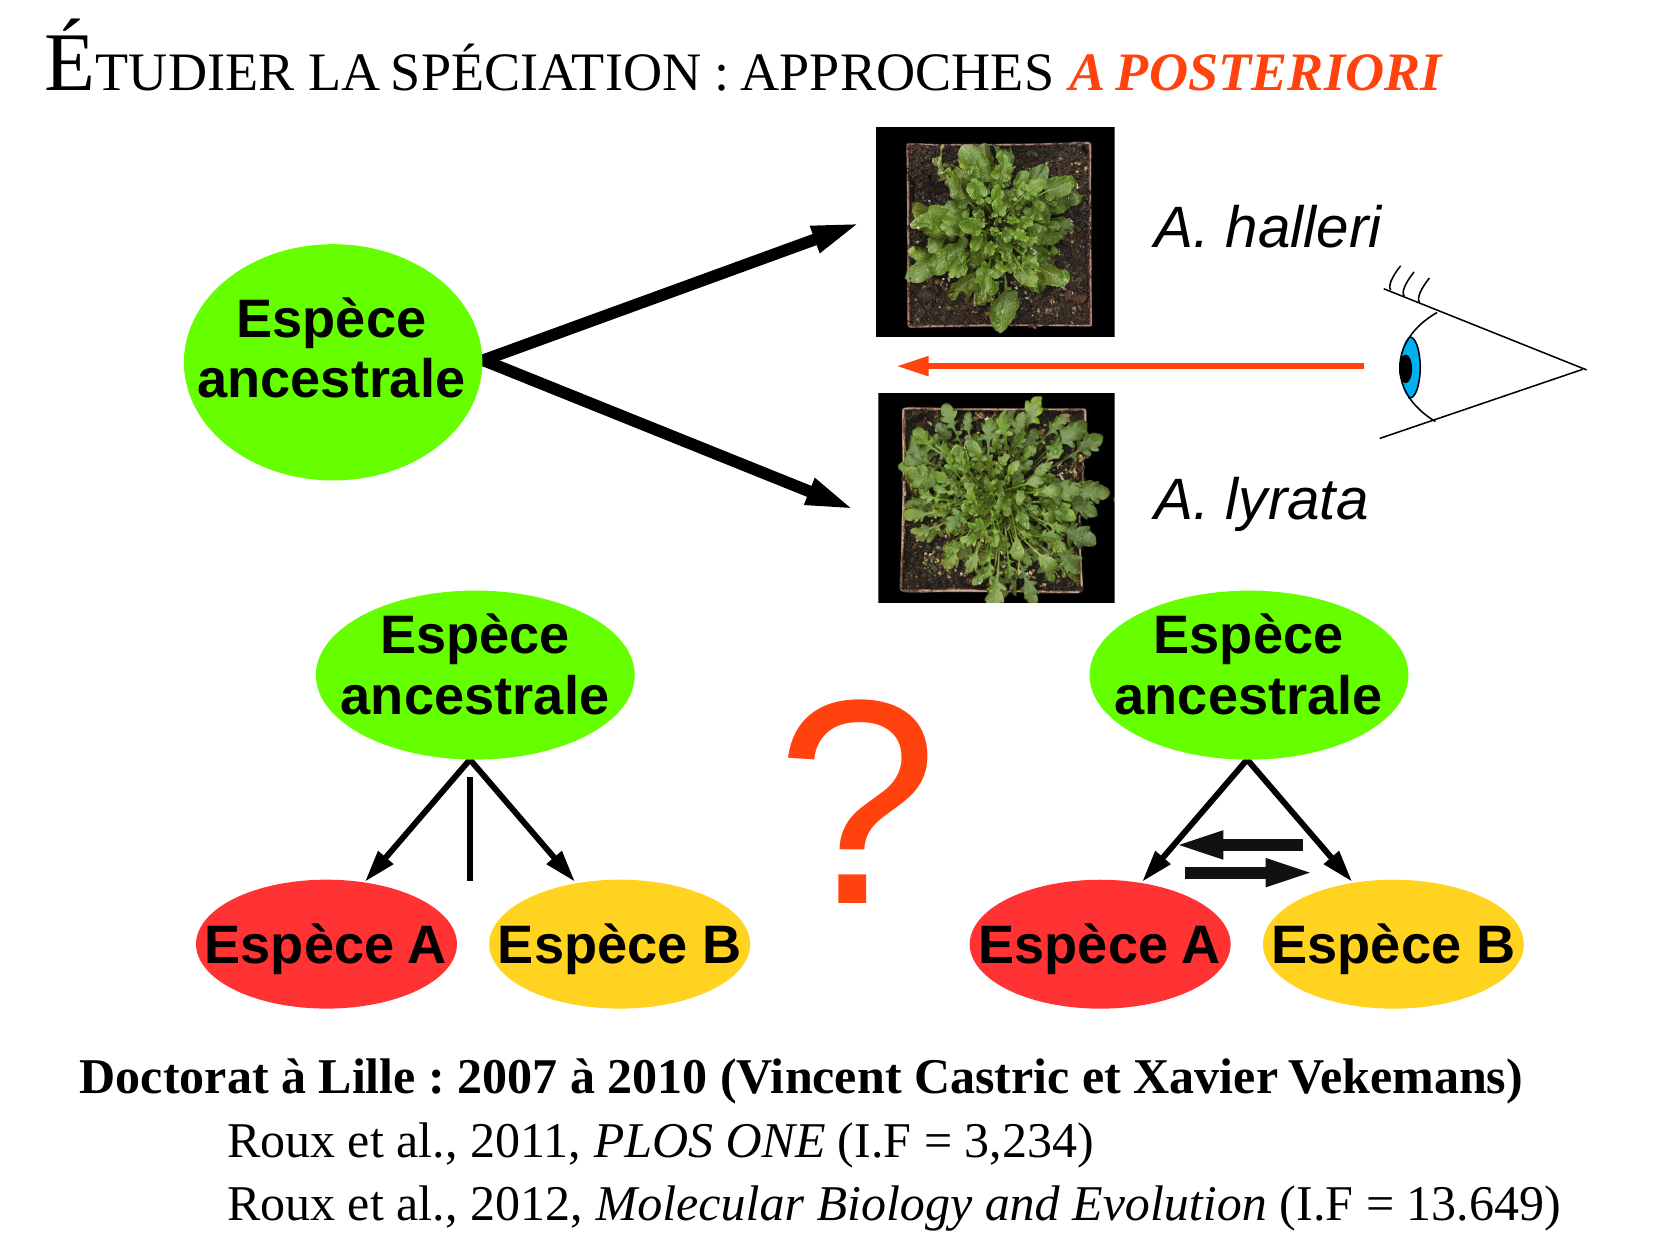

ÉTUDIER LA SPÉCIATION : APPROCHES A POSTERIORI
A. halleri
Espèce
ancestrale
A. lyrata
Espèce
ancestrale
Espèce
ancestrale
?
Espèce A
Espèce B
Espèce A
Espèce B
Doctorat à Lille : 2007 à 2010 (Vincent Castric et Xavier Vekemans)
		Roux et al., 2011, PLOS ONE (I.F = ‎3,234)
		Roux et al., 2012, Molecular Biology and Evolution (I.F = 13.649)